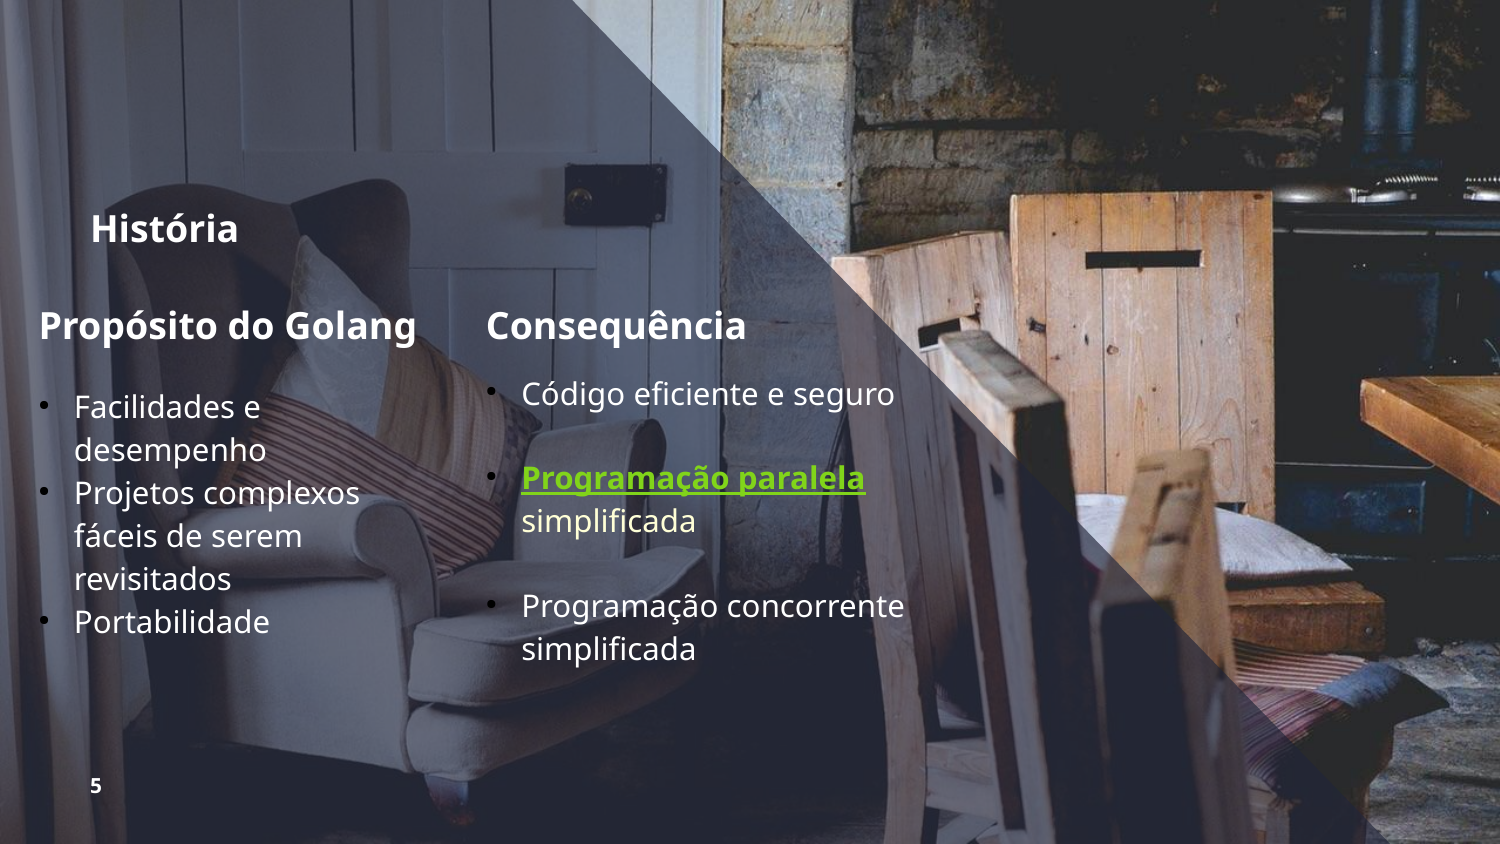

História
# Propósito do Golang
Facilidades e desempenho
Projetos complexos fáceis de serem revisitados
Portabilidade
Consequência
Código eficiente e seguro
Programação paralela simplificada
Programação concorrente simplificada